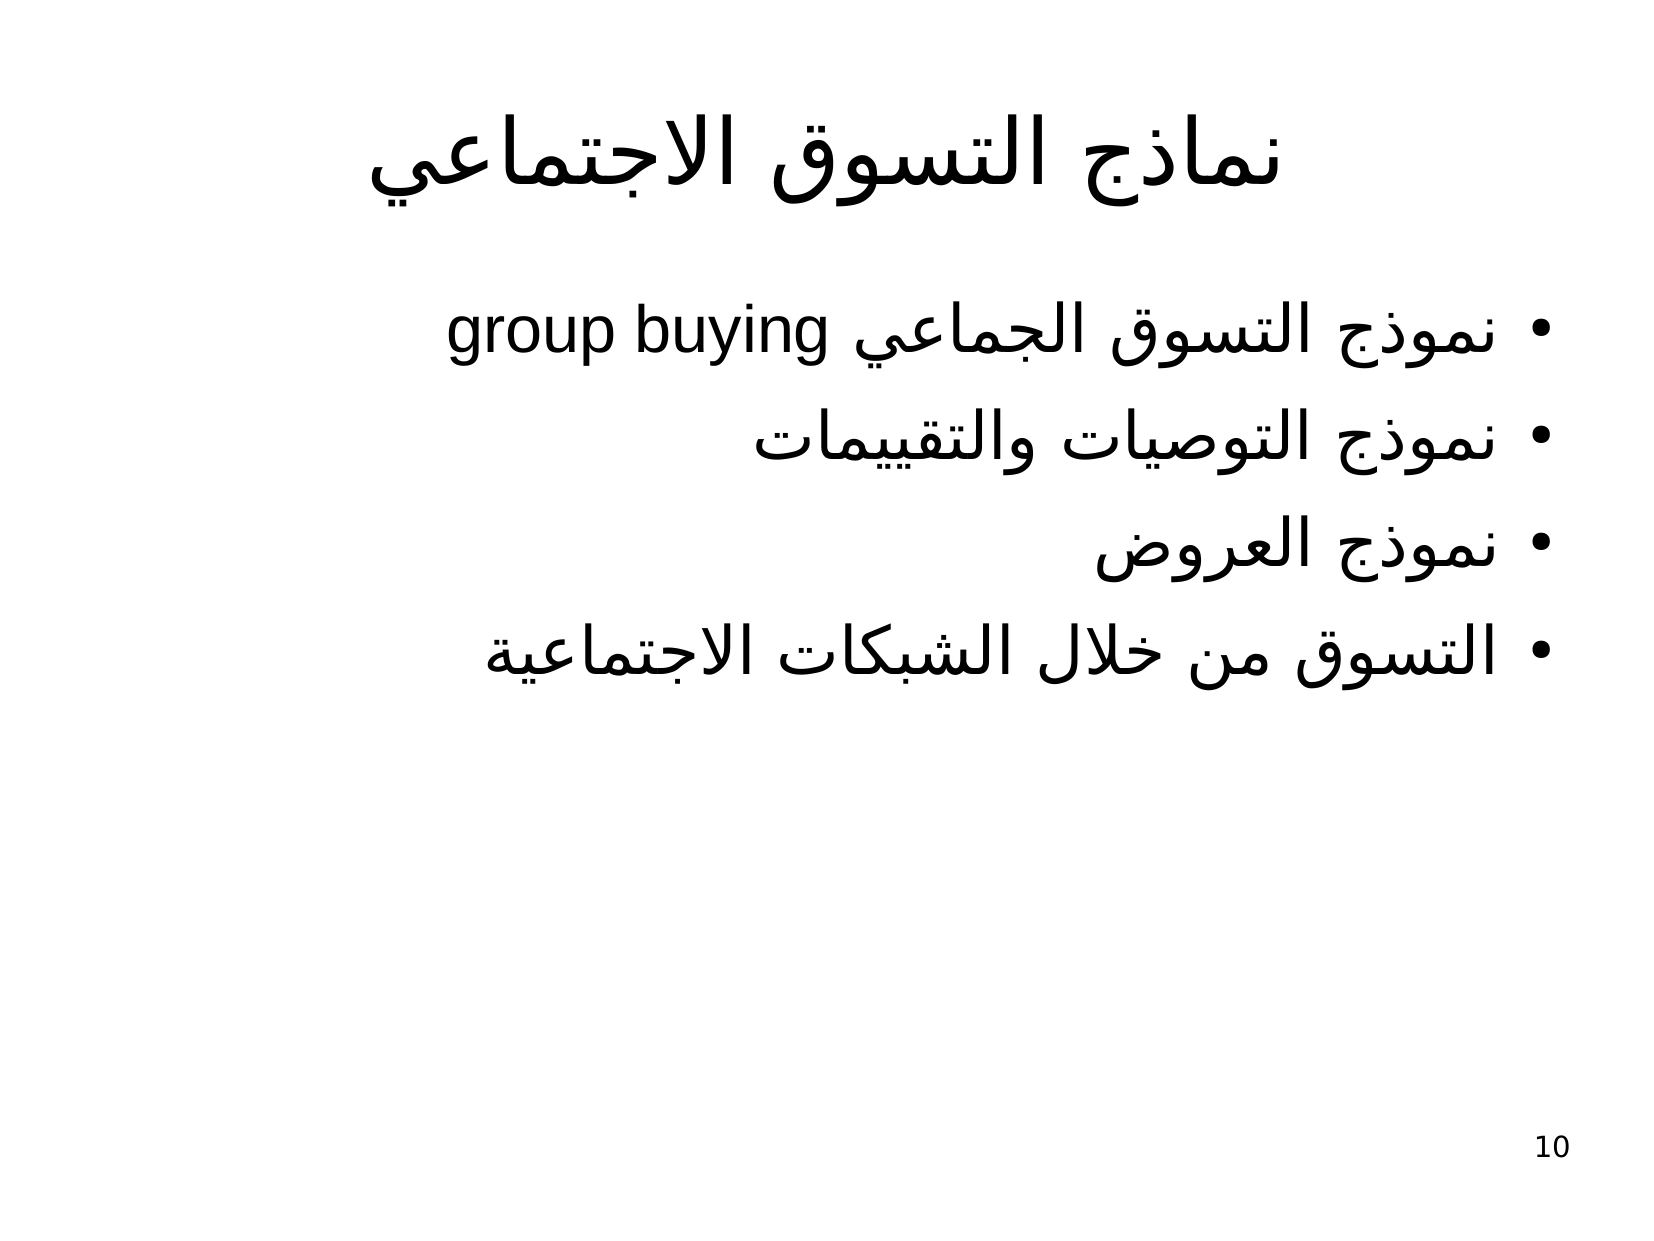

# نماذج التسوق الاجتماعي
نموذج التسوق الجماعي group buying
نموذج التوصيات والتقييمات
نموذج العروض
التسوق من خلال الشبكات الاجتماعية
10